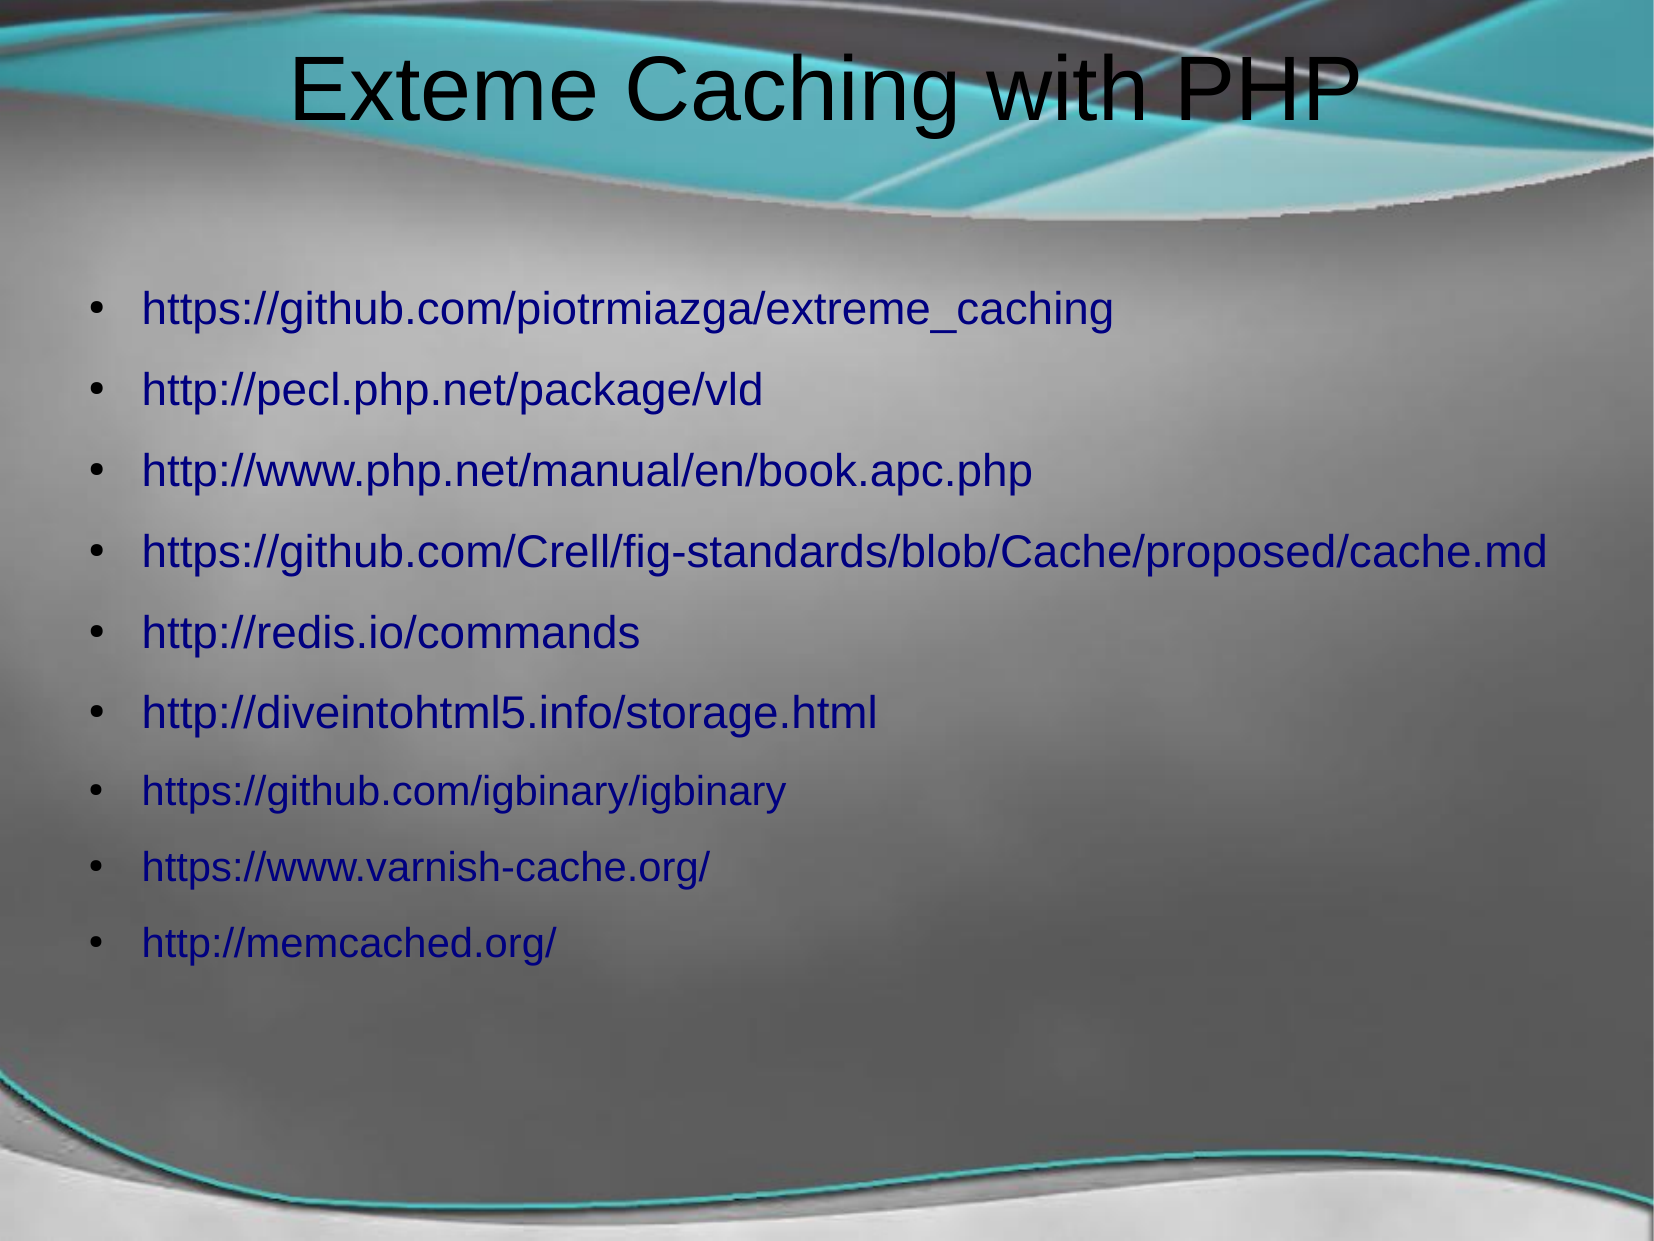

Exteme Caching with PHP
# https://github.com/piotrmiazga/extreme_caching
http://pecl.php.net/package/vld
http://www.php.net/manual/en/book.apc.php
https://github.com/Crell/fig-standards/blob/Cache/proposed/cache.md
http://redis.io/commands
http://diveintohtml5.info/storage.html
https://github.com/igbinary/igbinary
https://www.varnish-cache.org/
http://memcached.org/